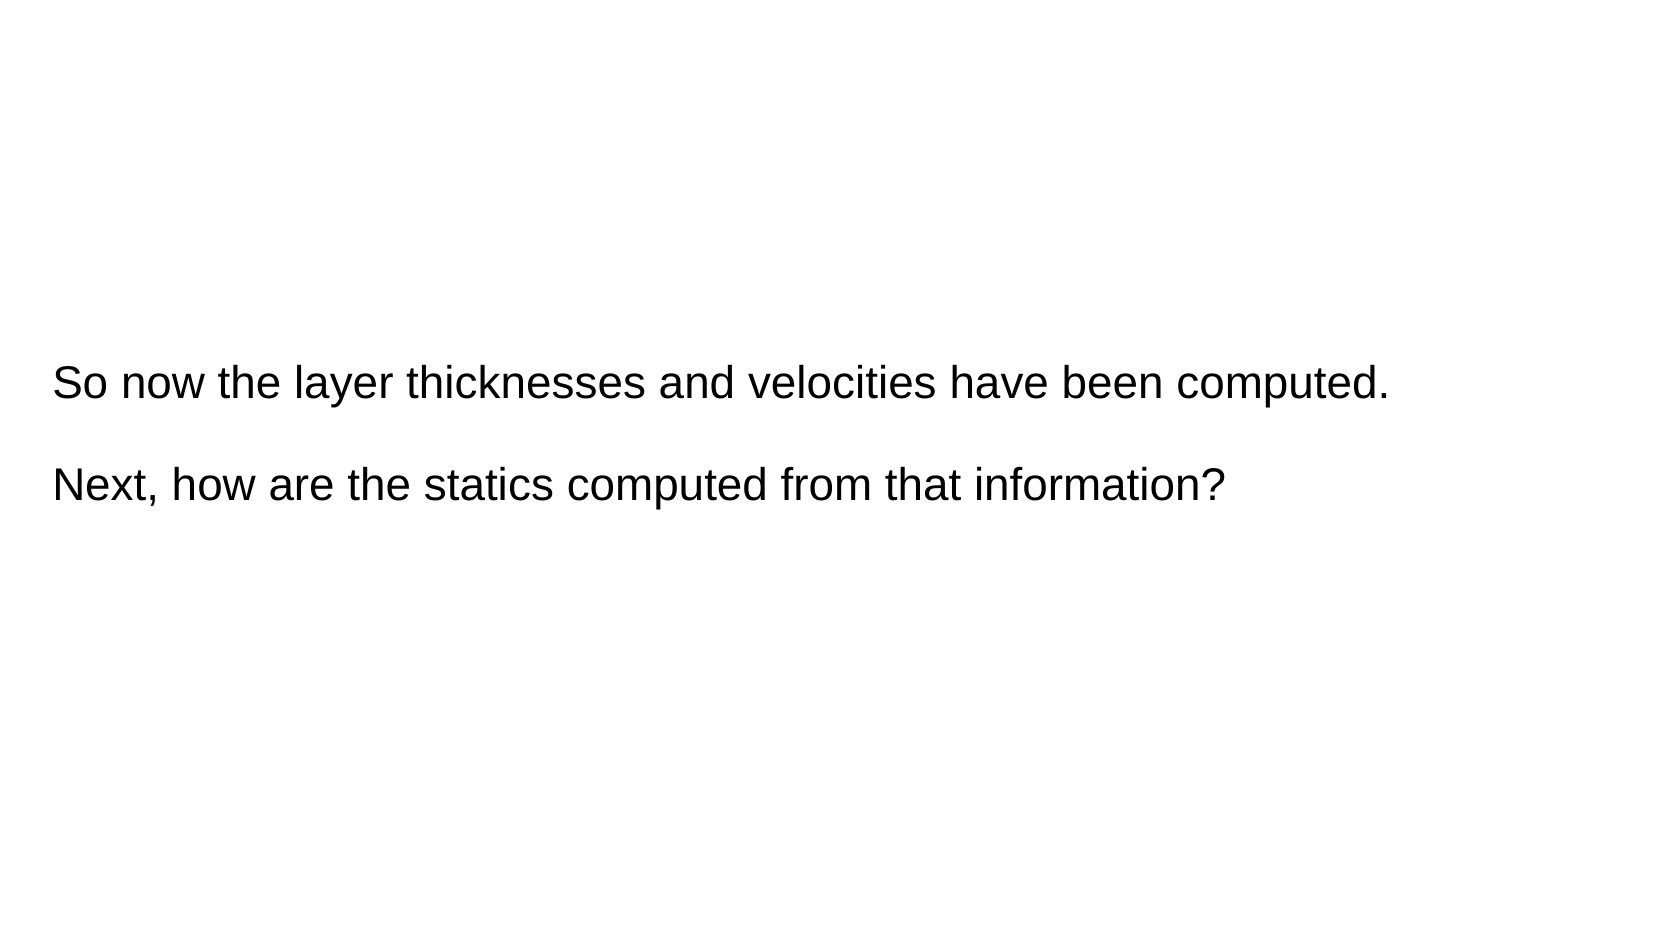

So now the layer thicknesses and velocities have been computed.
Next, how are the statics computed from that information?